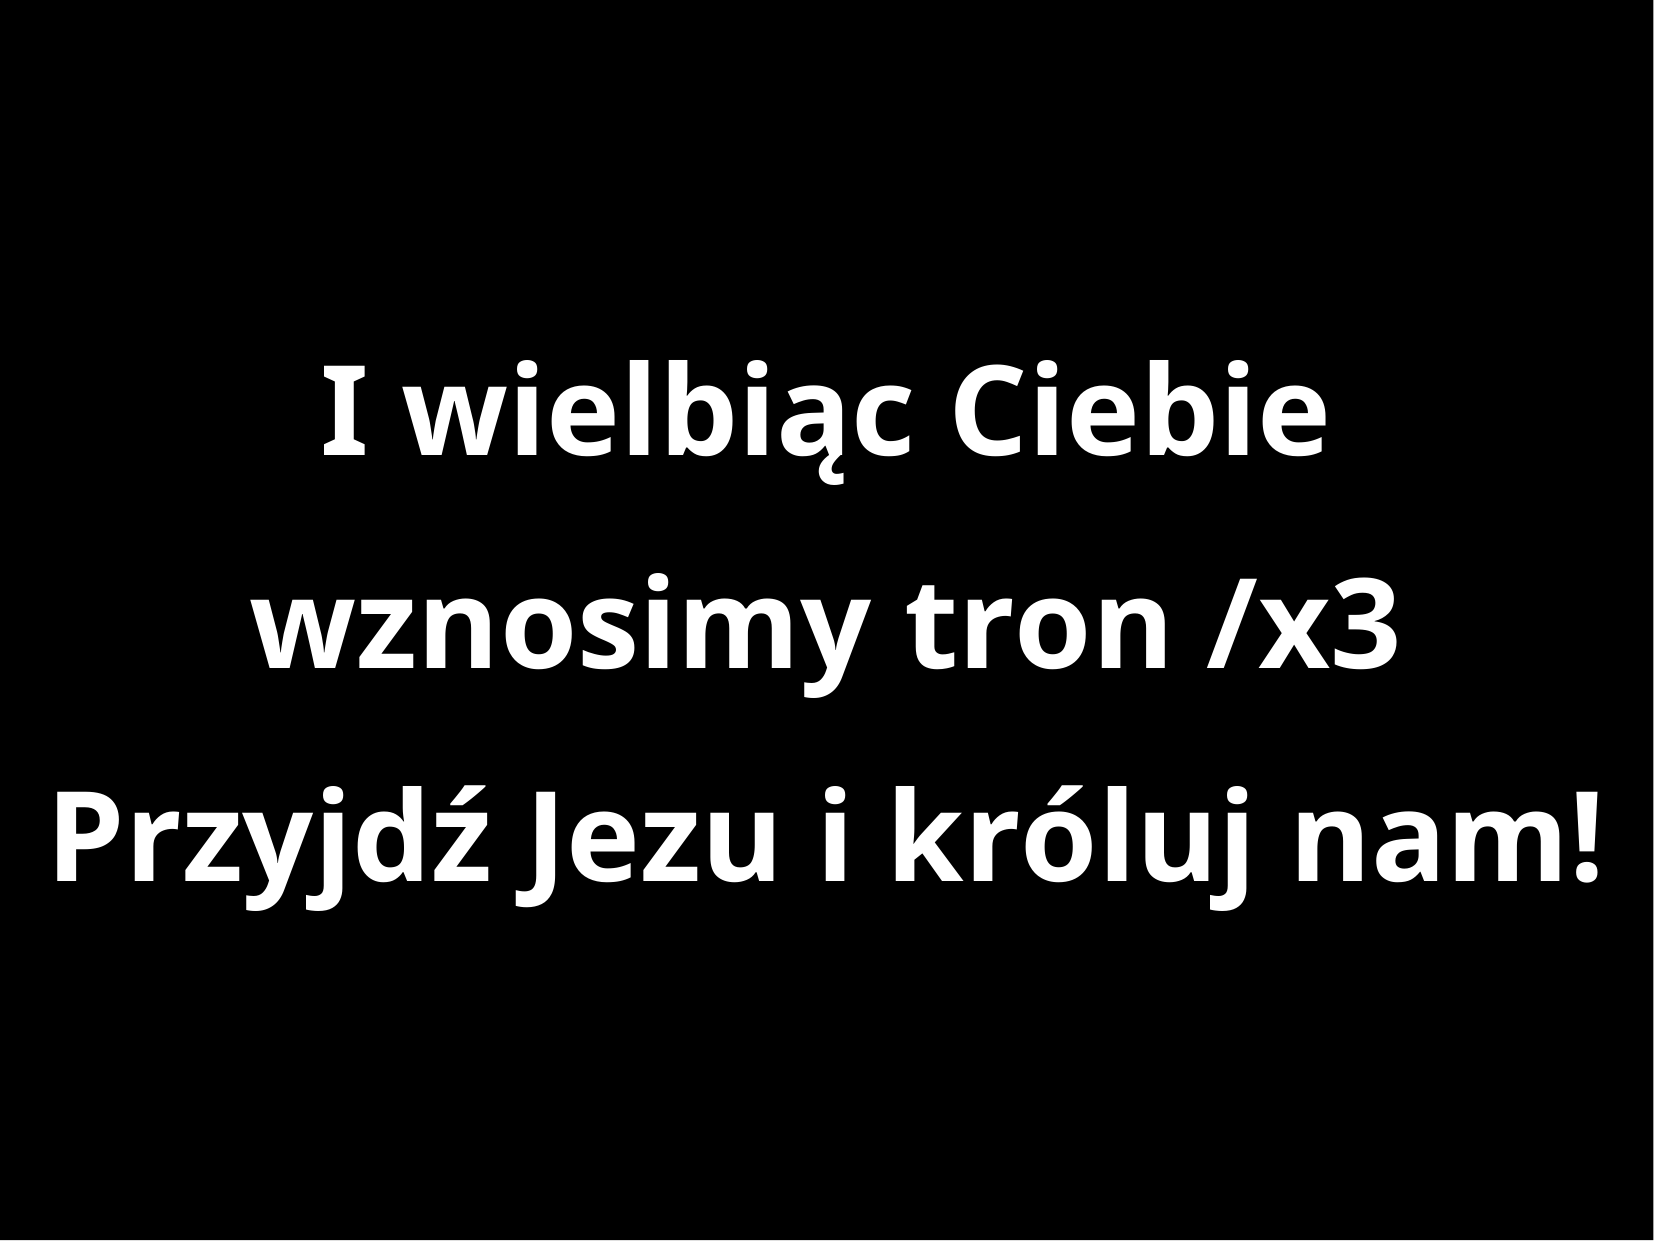

# I wielbiąc Ciebie ppp wznosimy tron /x3 ppp Przyjdź Jezu i króluj nam!